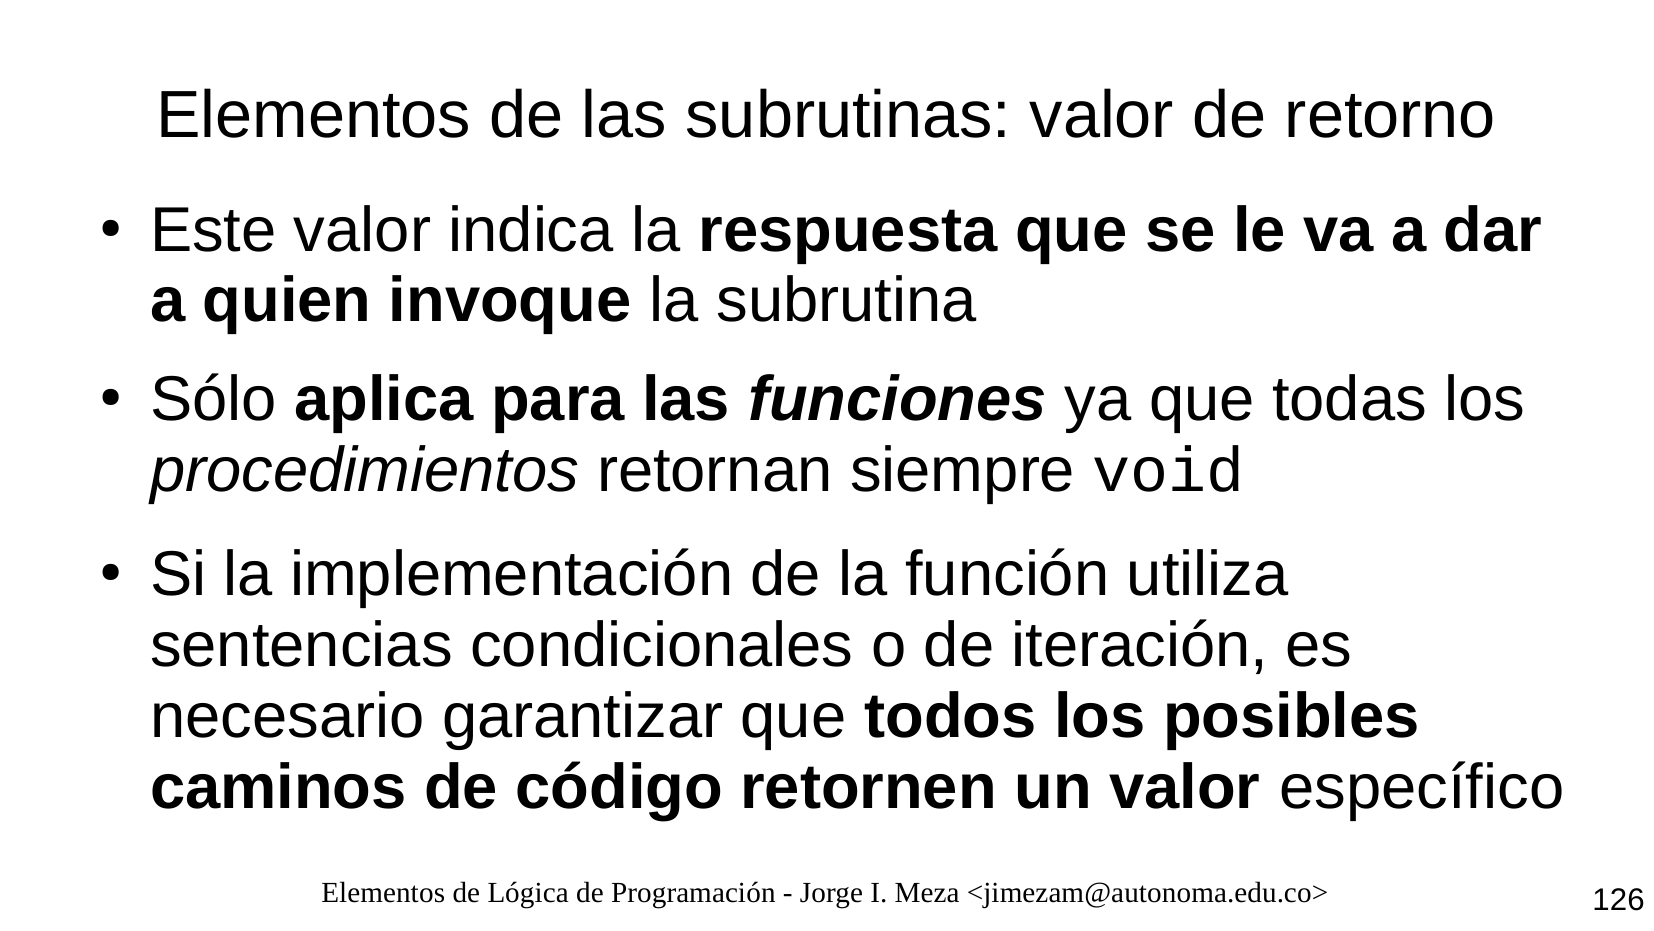

# Elementos de las subrutinas: valor de retorno
Este valor indica la respuesta que se le va a dar a quien invoque la subrutina
Sólo aplica para las funciones ya que todas los procedimientos retornan siempre void
Si la implementación de la función utiliza sentencias condicionales o de iteración, es necesario garantizar que todos los posibles caminos de código retornen un valor específico
Elementos de Lógica de Programación - Jorge I. Meza <jimezam@autonoma.edu.co>